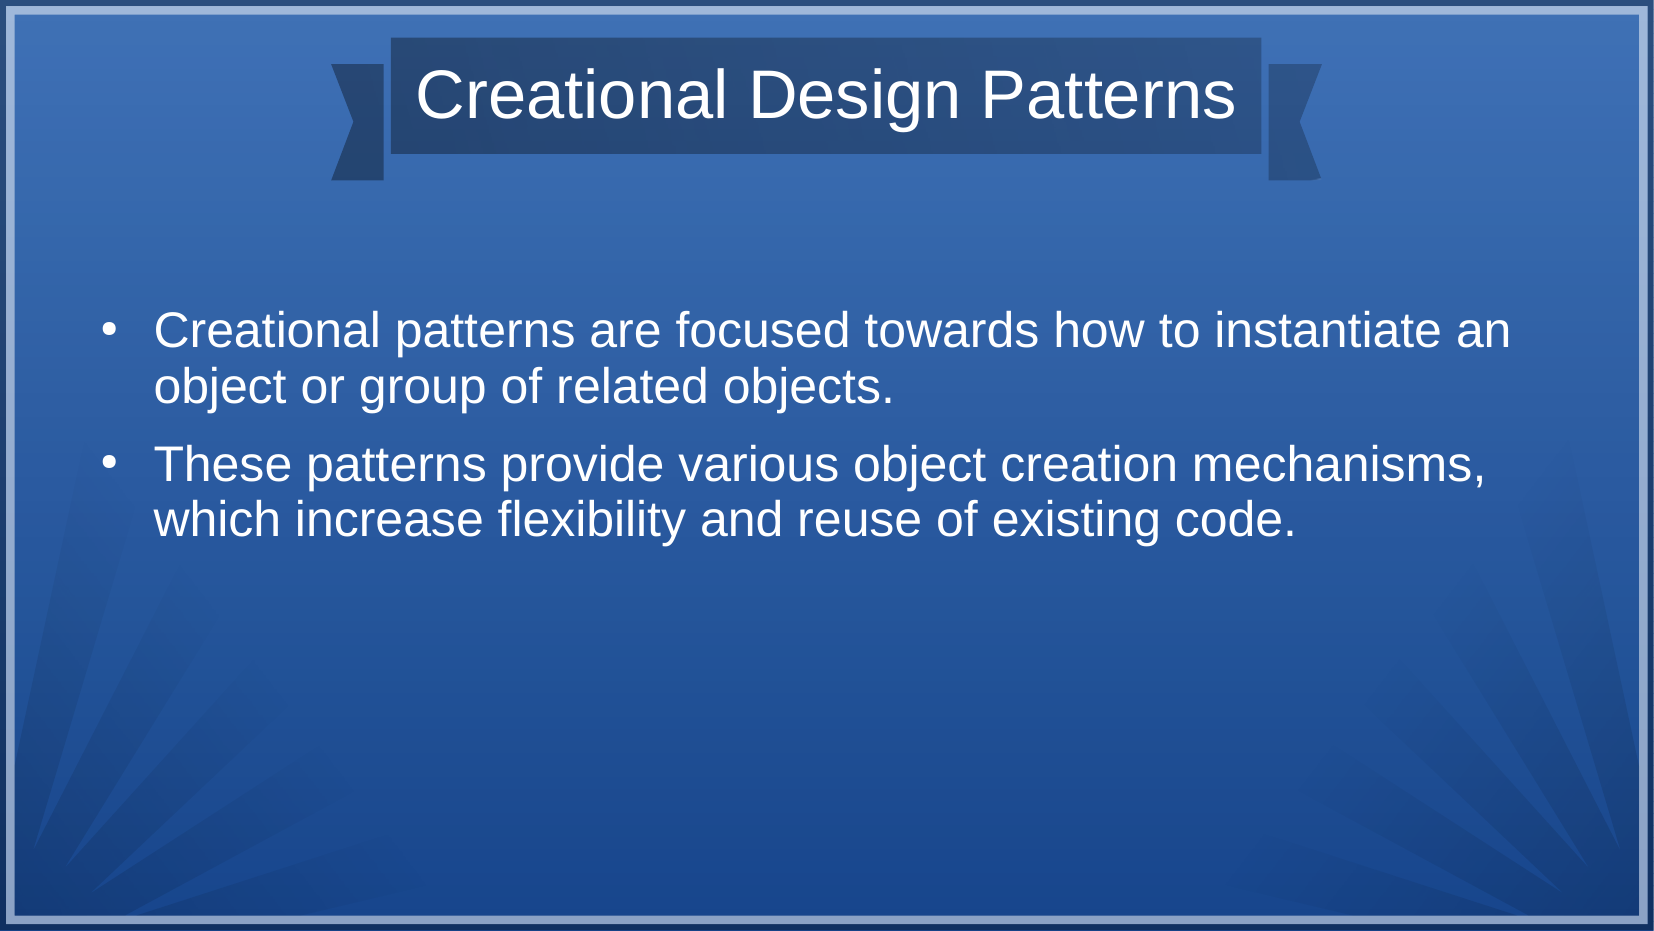

# Creational Design Patterns
Creational patterns are focused towards how to instantiate an object or group of related objects.
These patterns provide various object creation mechanisms, which increase flexibility and reuse of existing code.